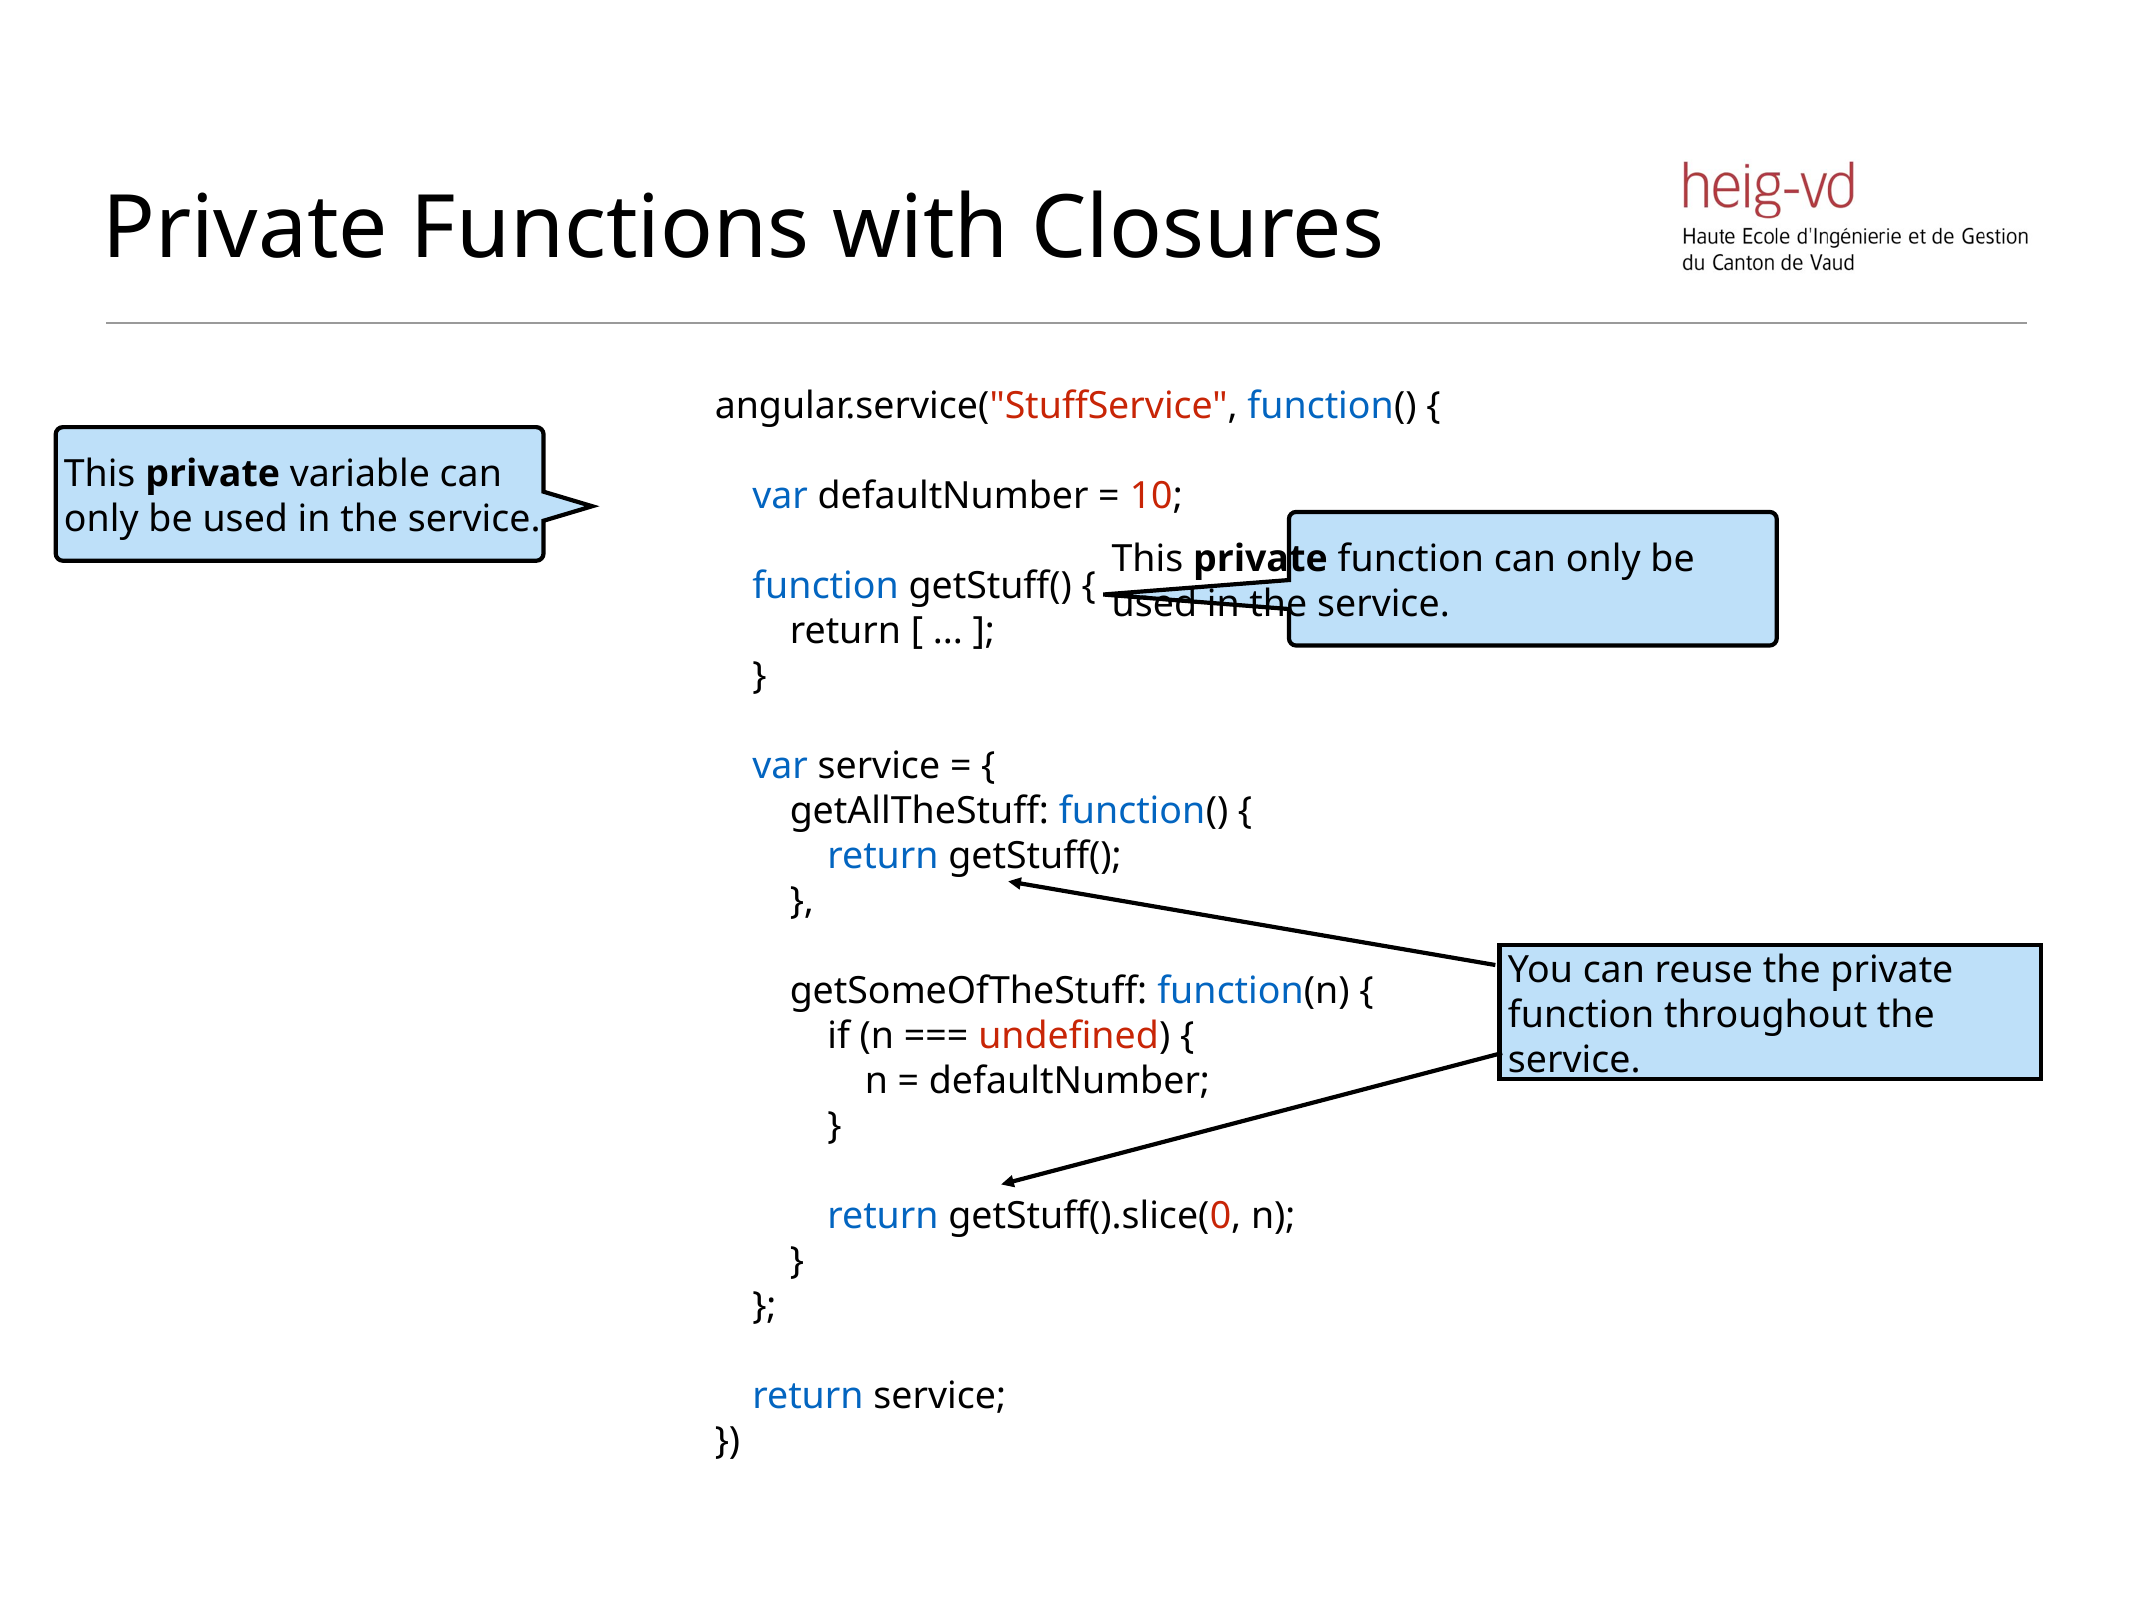

# Private Functions with Closures
angular.service("StuffService", function() {
var defaultNumber = 10;
function getStuff() {
return [ ... ];
}
var service = {
getAllTheStuff: function() {
return getStuff();
},
getSomeOfTheStuff: function(n) {
if (n === undefined) {
n = defaultNumber;
}
return getStuff().slice(0, n);
}
};
return service;
})
This private variable can only be used in the service.
This private function can only be used in the service.
You can reuse the private function throughout the service.